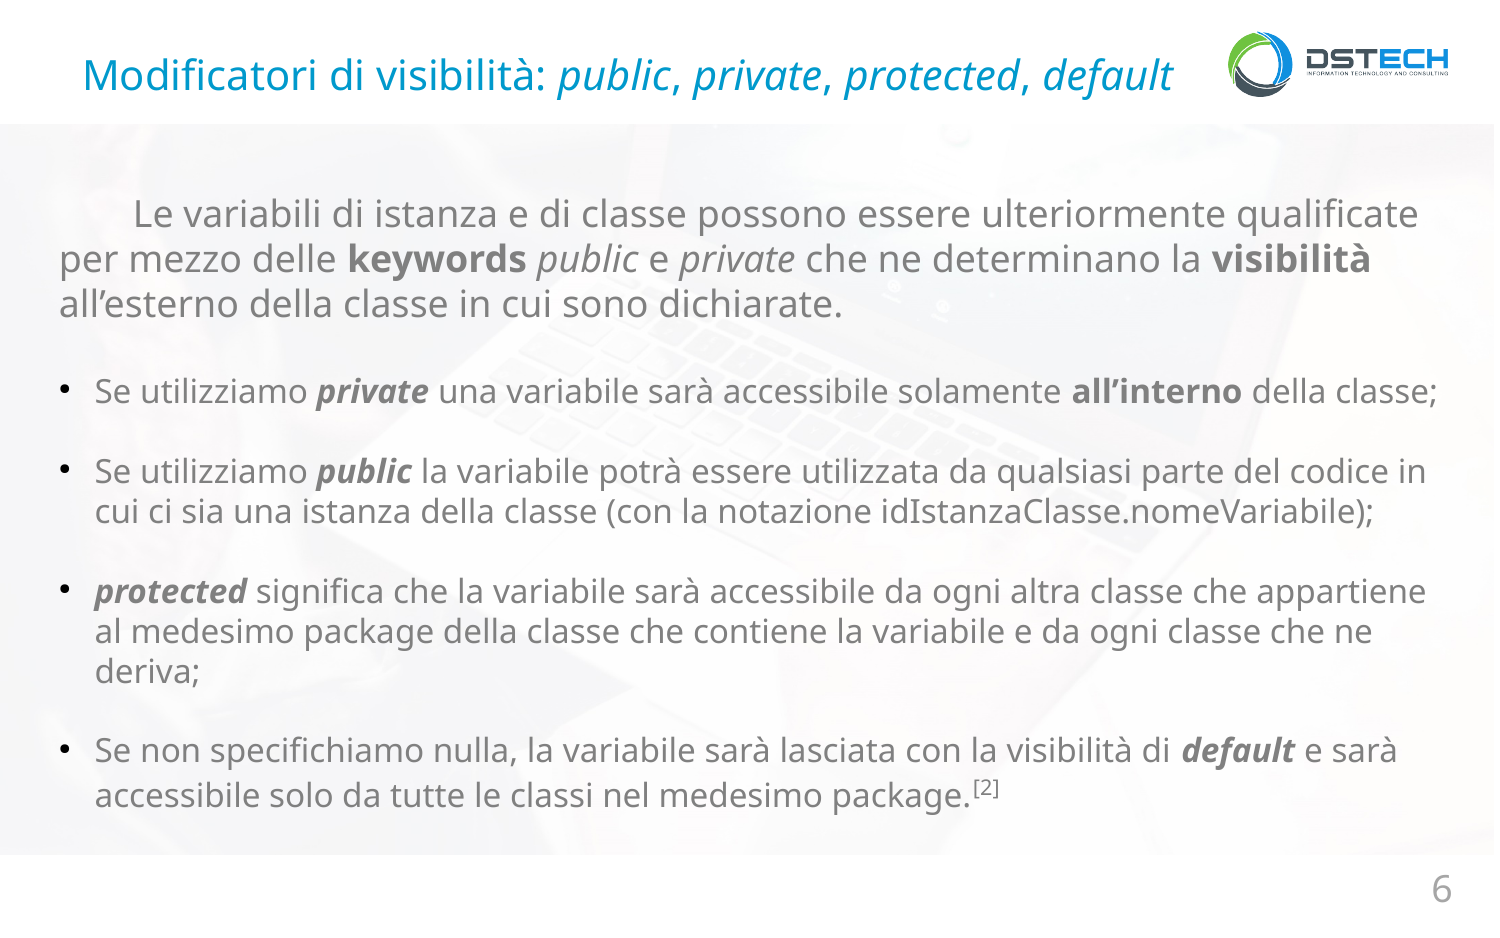

Modificatori di visibilità: public, private, protected, default
	Le variabili di istanza e di classe possono essere ulteriormente qualificate per mezzo delle keywords public e private che ne determinano la visibilità all’esterno della classe in cui sono dichiarate.
Se utilizziamo private una variabile sarà accessibile solamente all’interno della classe;
Se utilizziamo public la variabile potrà essere utilizzata da qualsiasi parte del codice in cui ci sia una istanza della classe (con la notazione idIstanzaClasse.nomeVariabile);
protected significa che la variabile sarà accessibile da ogni altra classe che appartiene al medesimo package della classe che contiene la variabile e da ogni classe che ne deriva;
Se non specifichiamo nulla, la variabile sarà lasciata con la visibilità di default e sarà accessibile solo da tutte le classi nel medesimo package.[2]
6